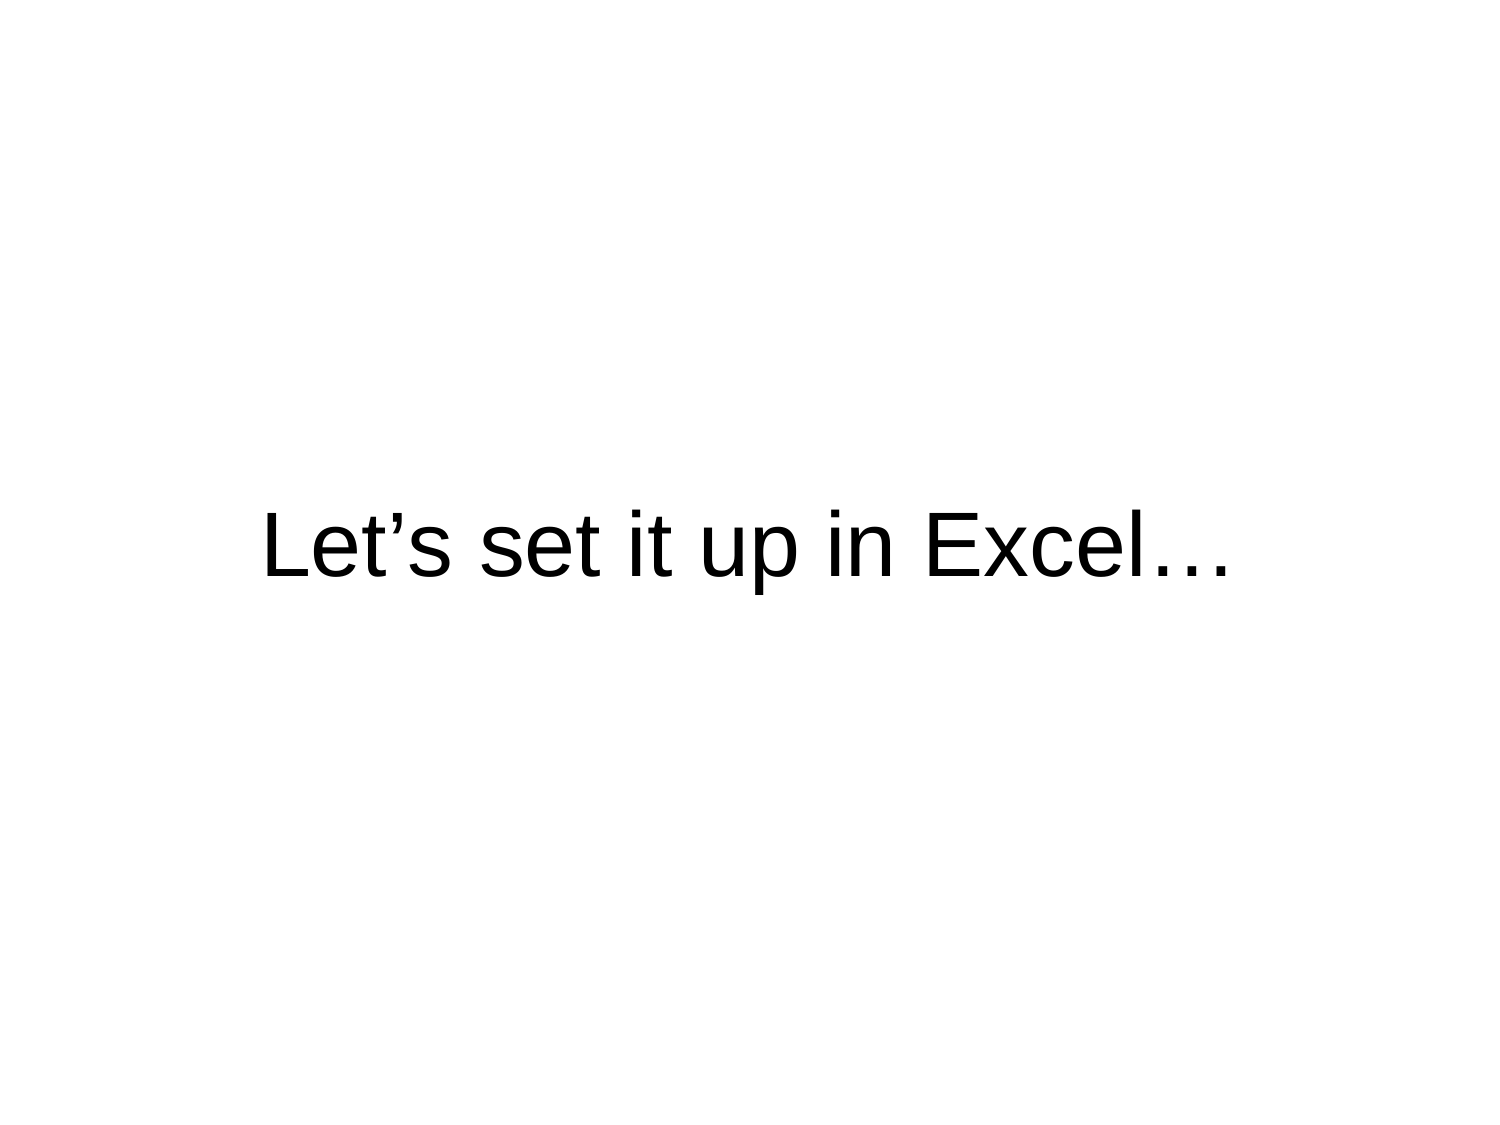

# Let’s set it up in Excel…